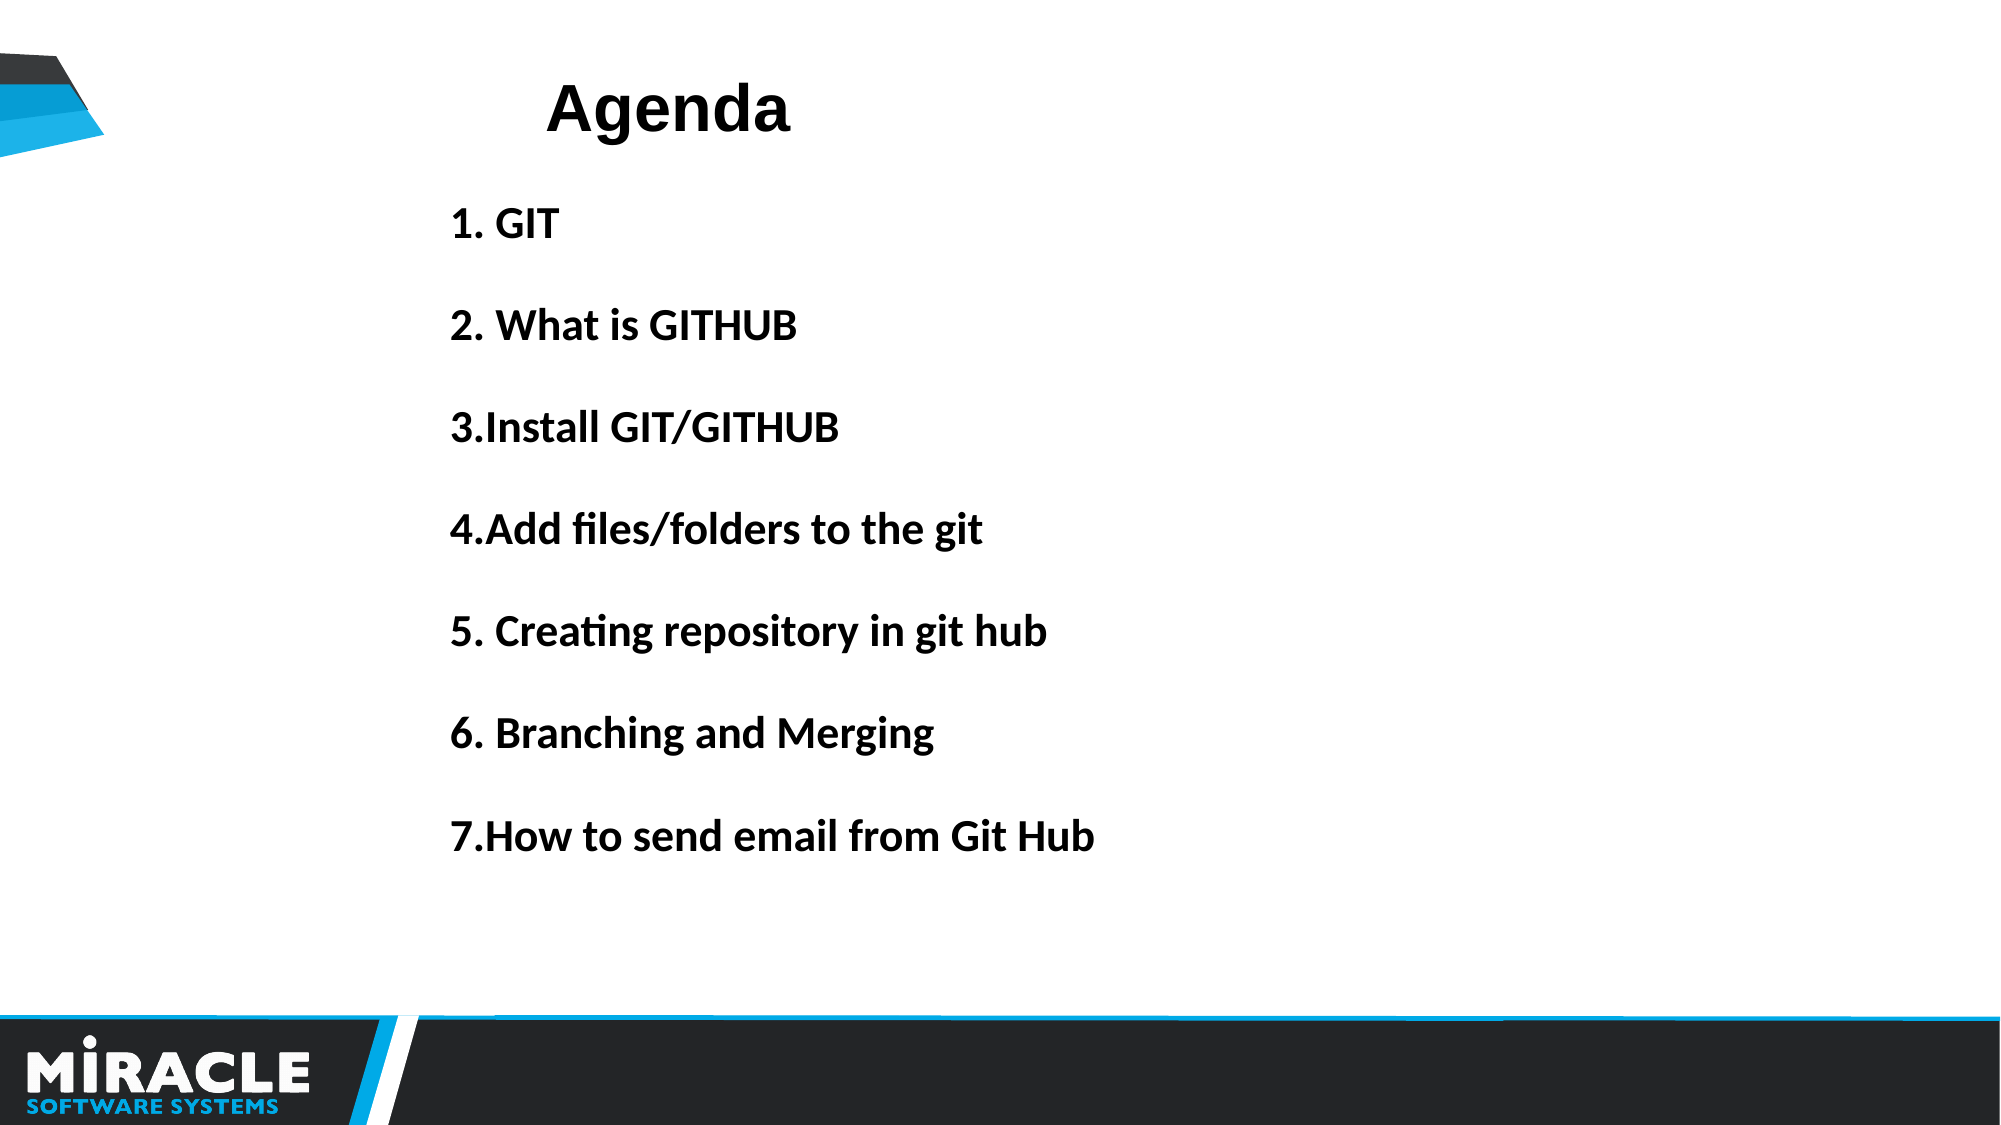

Agenda
1. GIT
2. What is GITHUB
3.Install GIT/GITHUB
4.Add files/folders to the git
5. Creating repository in git hub
6. Branching and Merging
7.How to send email from Git Hub